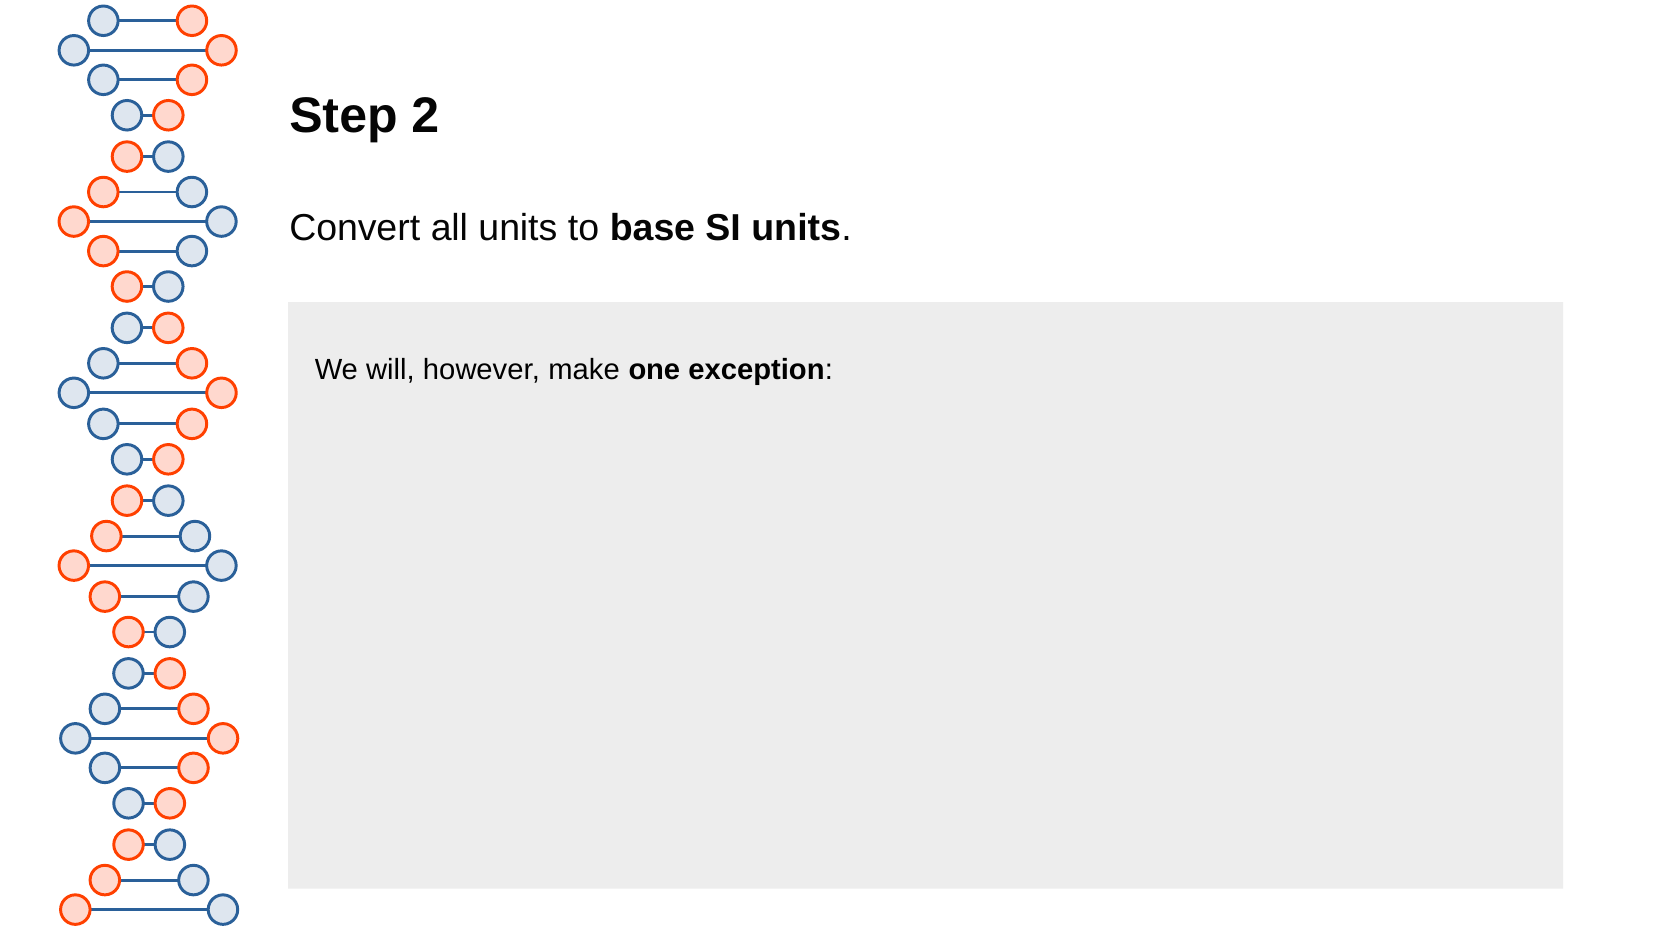

# Step 2
Convert all units to base SI units.
We will, however, make one exception: